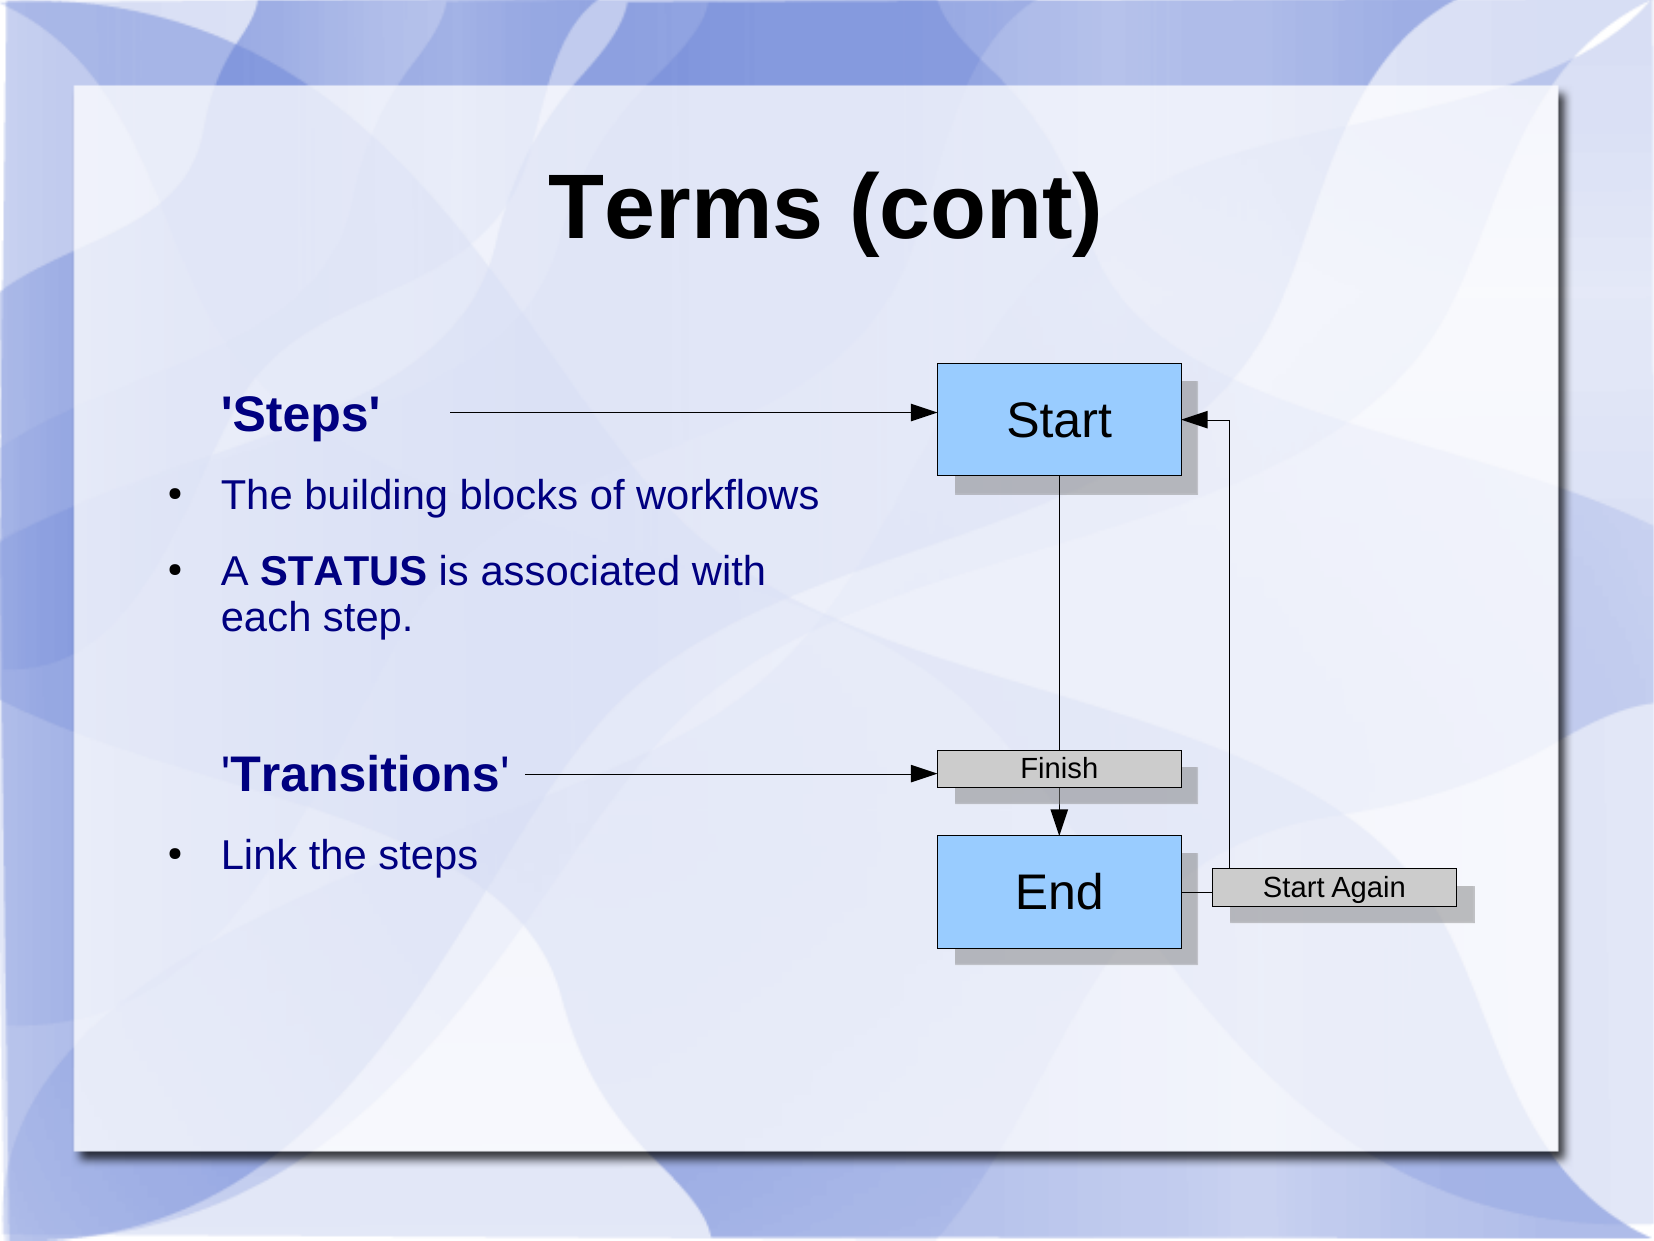

# Terms (cont)
Start
'Steps'
The building blocks of workflows
A STATUS is associated with each step.
'Transitions'
Link the steps
Finish
End
Start Again